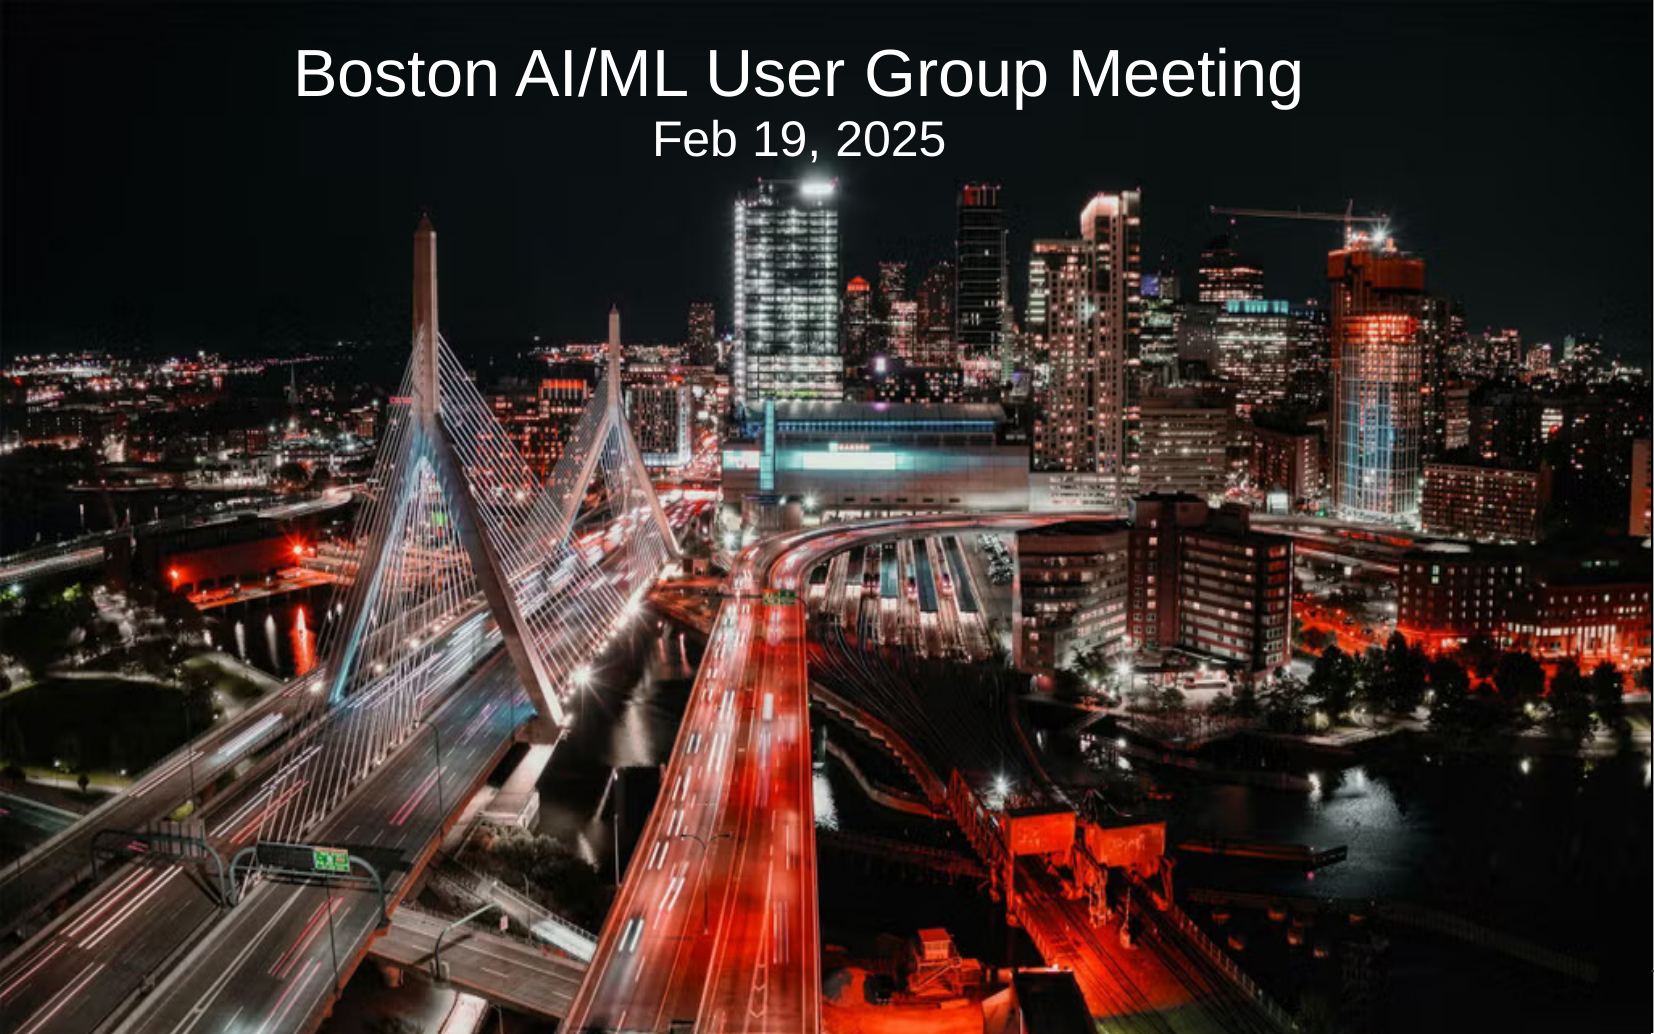

# Boston AI/ML User Group Meeting Feb 19, 2025